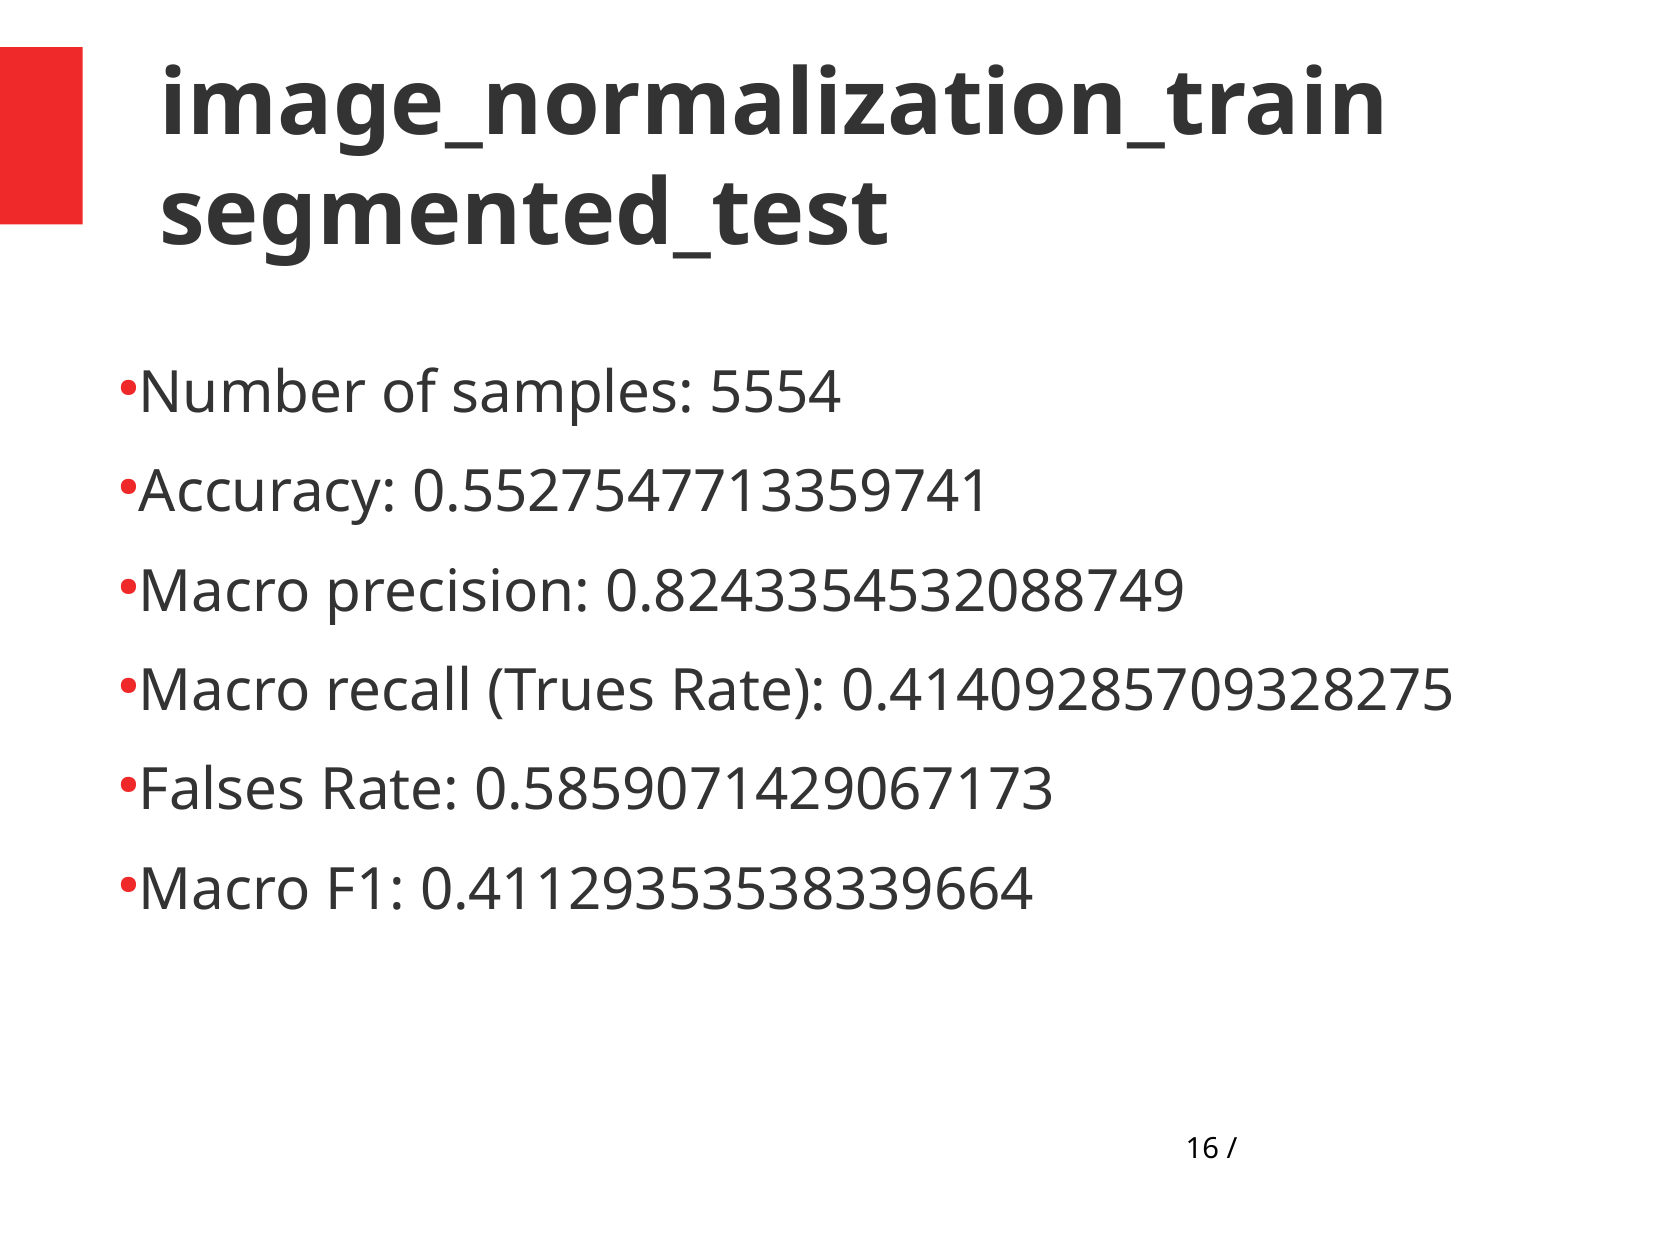

# image_normalization_train segmented_test
Number of samples: 5554
Accuracy: 0.5527547713359741
Macro precision: 0.8243354532088749
Macro recall (Trues Rate): 0.41409285709328275
Falses Rate: 0.5859071429067173
Macro F1: 0.41129353538339664